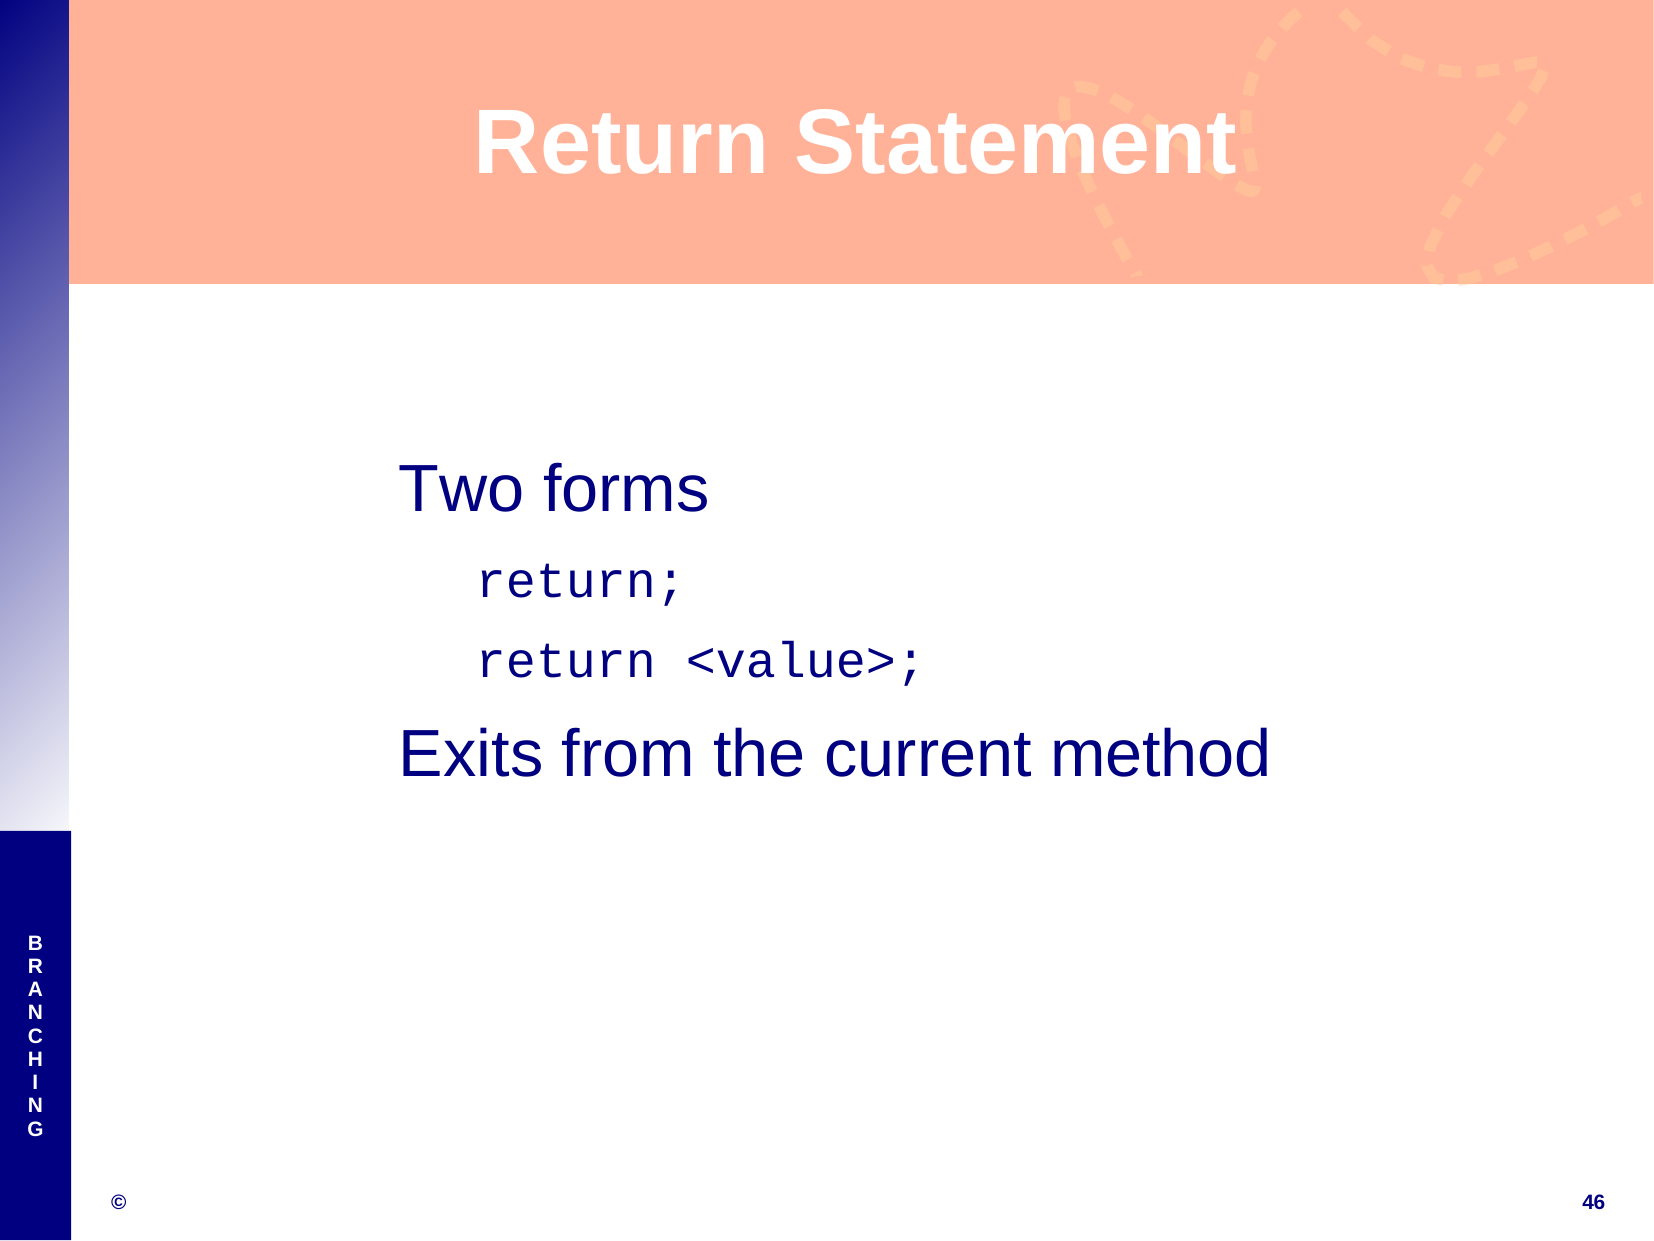

# Return Statement
Two forms
return;
return <value>;
Exits from the current method
B
R
A
N
C
H
I
N
G